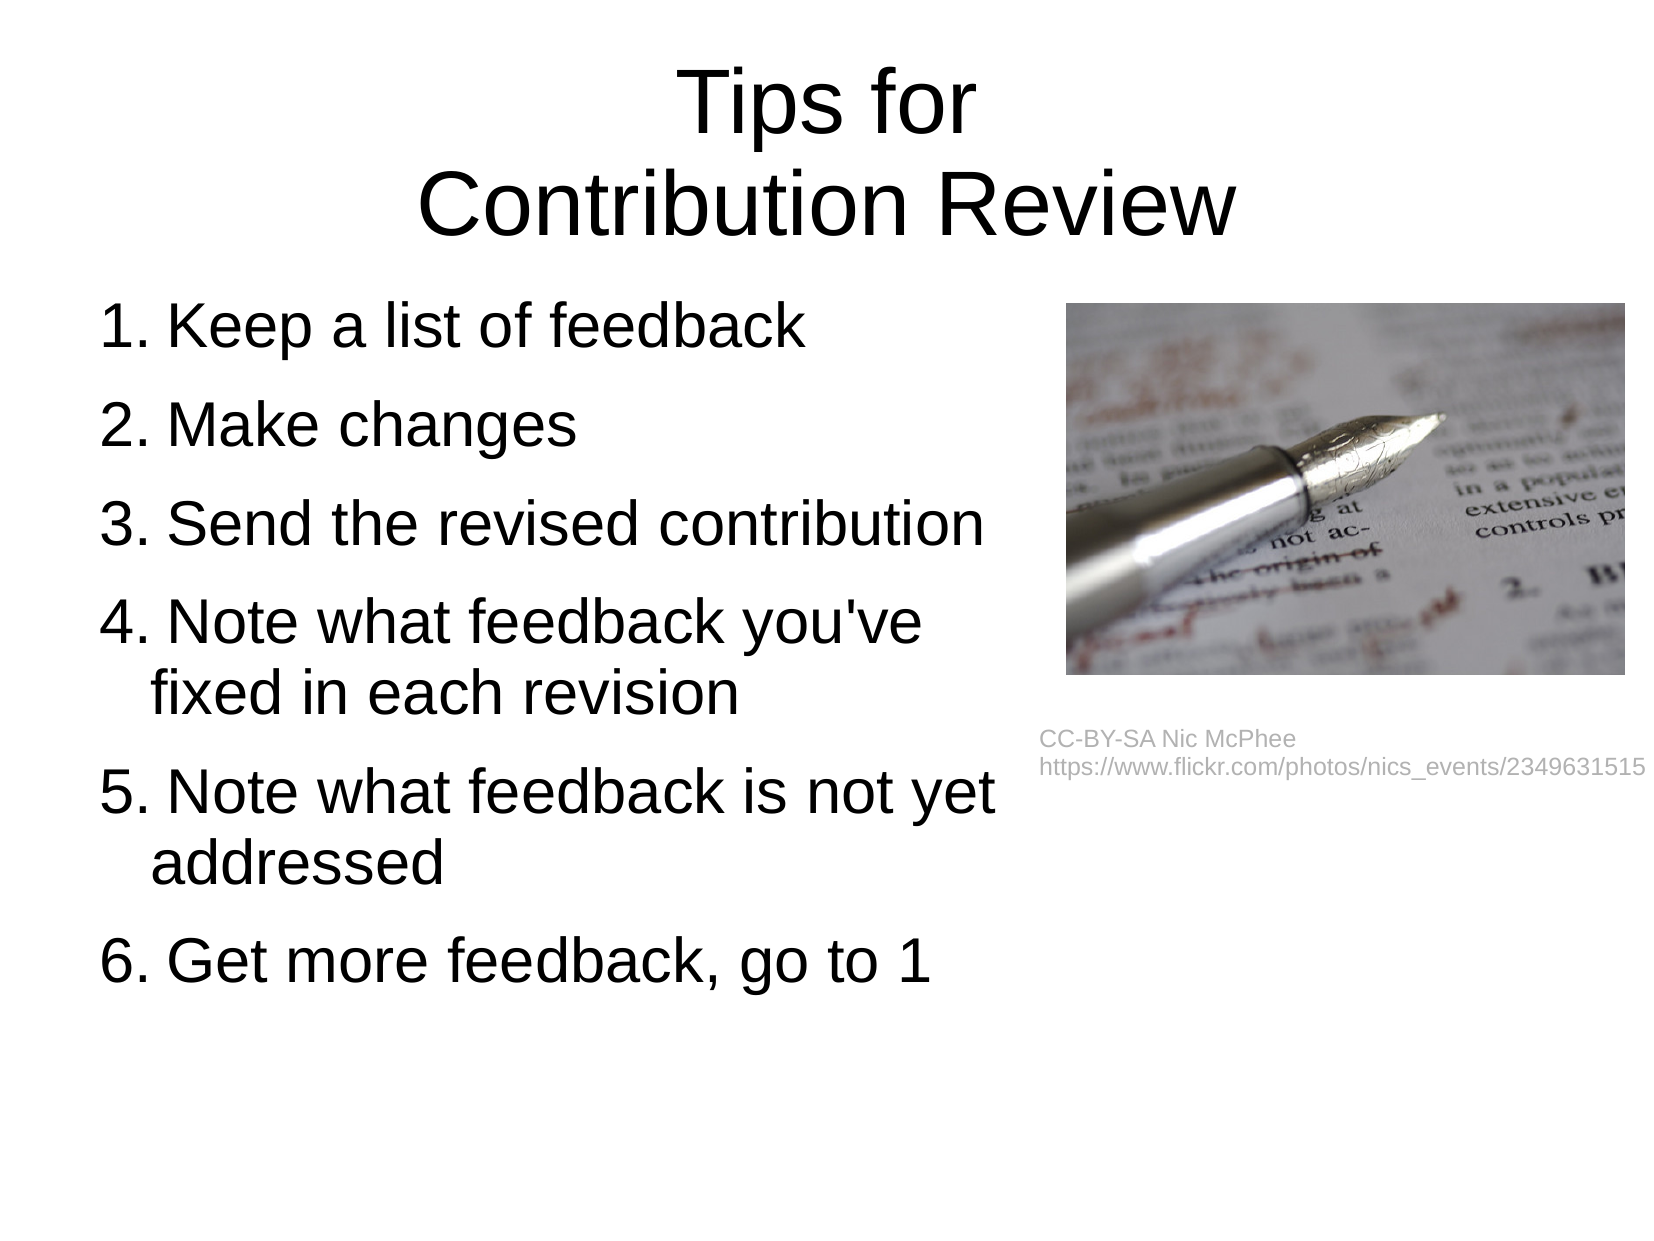

# Tips for Contribution Review
Keep a list of feedback
Make changes
Send the revised contribution
Note what feedback you've fixed in each revision
Note what feedback is not yet addressed
Get more feedback, go to 1
CC-BY-SA Nic McPhee
https://www.flickr.com/photos/nics_events/2349631515